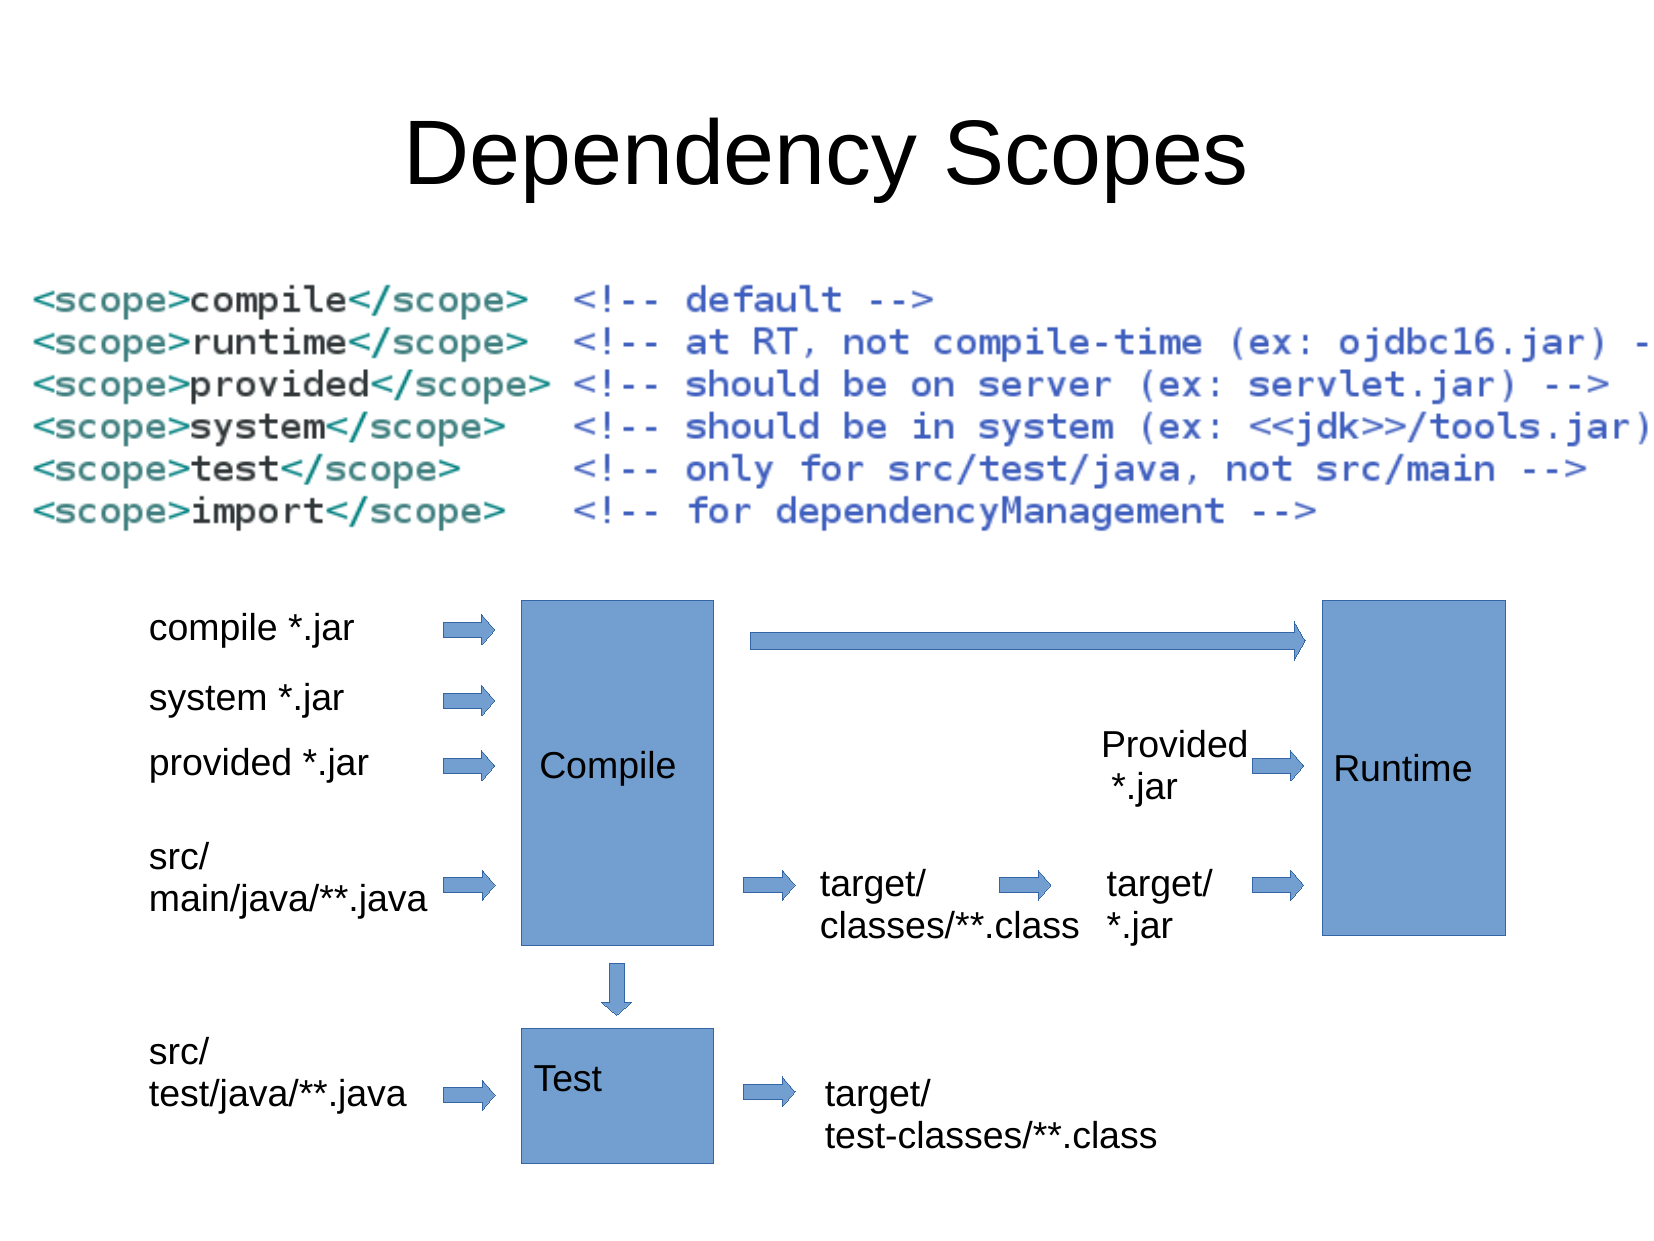

# Dependency Scopes
compile *.jar
system *.jar
Provided
 *.jar
provided *.jar
Compile
Runtime
src/
main/java/**.java
target/
classes/**.class
target/
*.jar
src/
test/java/**.java
Test
target/
test-classes/**.class